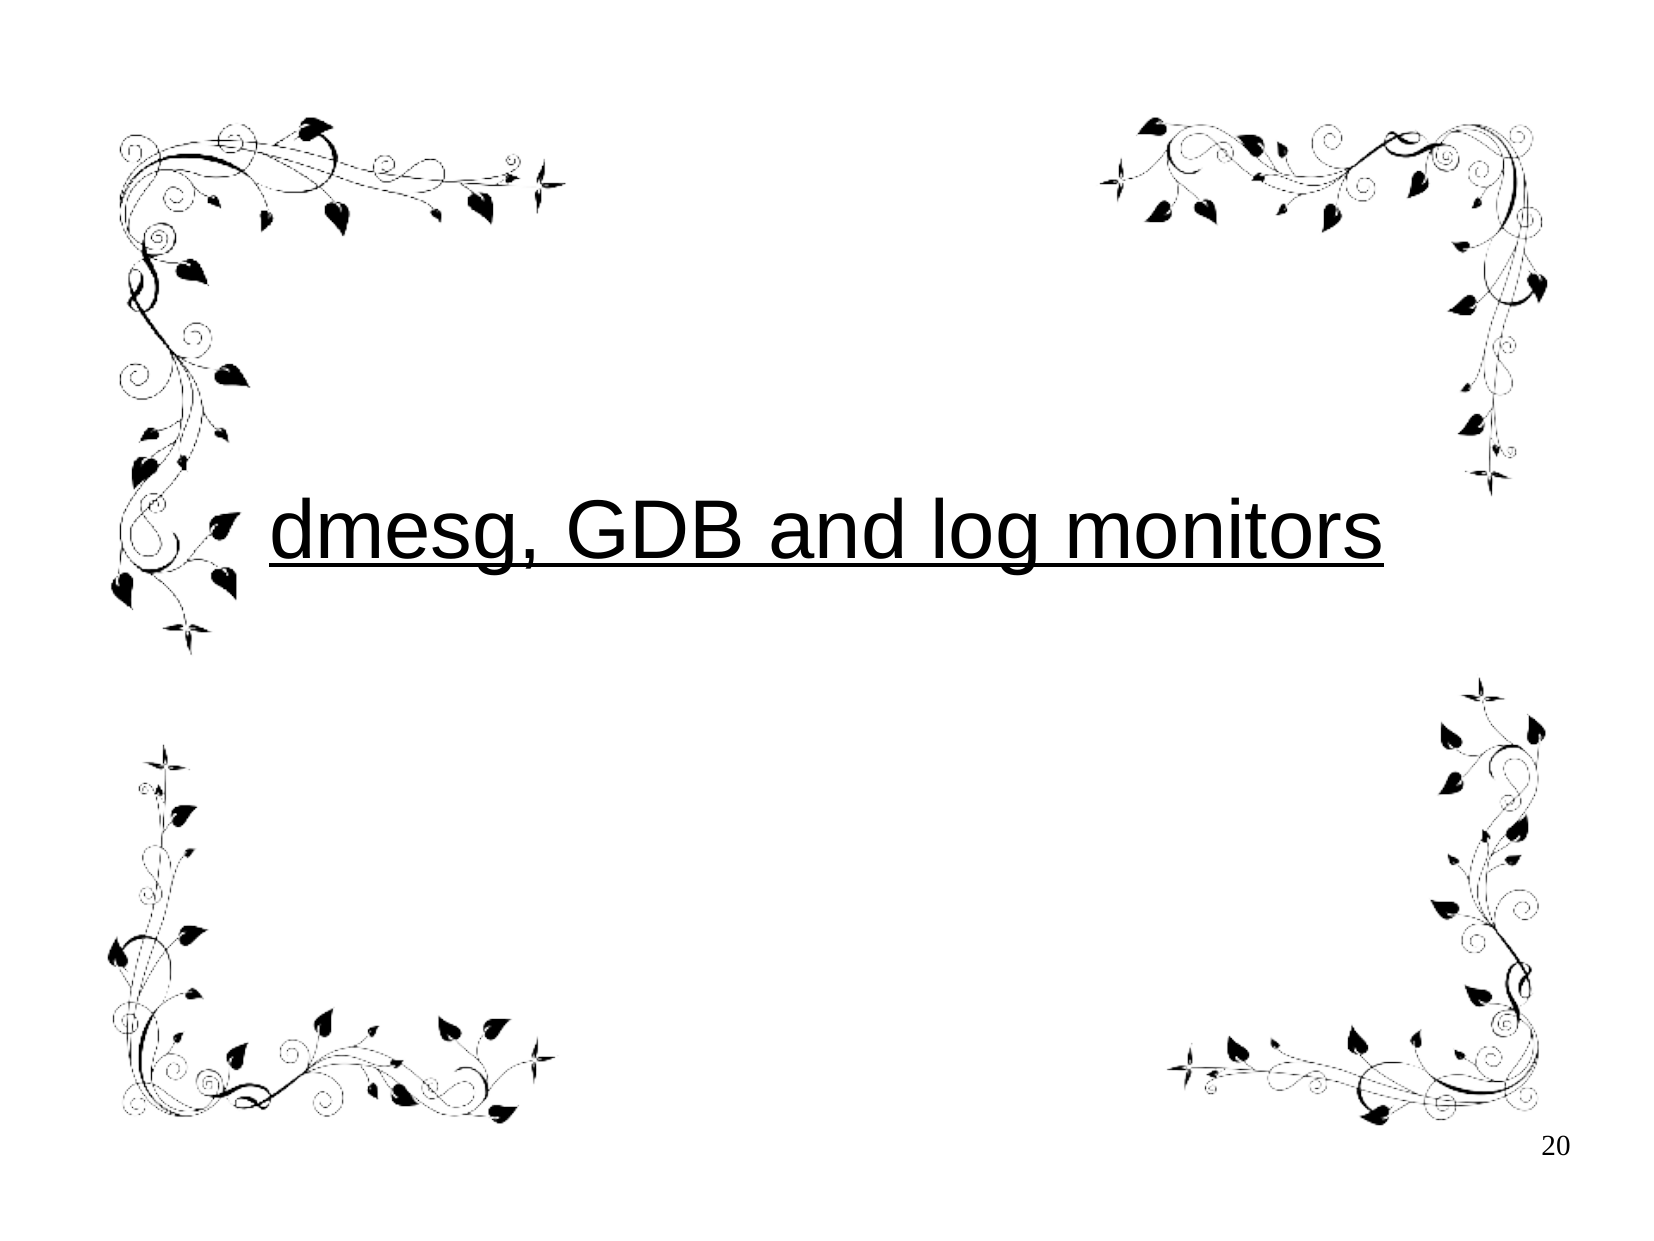

# dmesg, GDB and log monitors
20